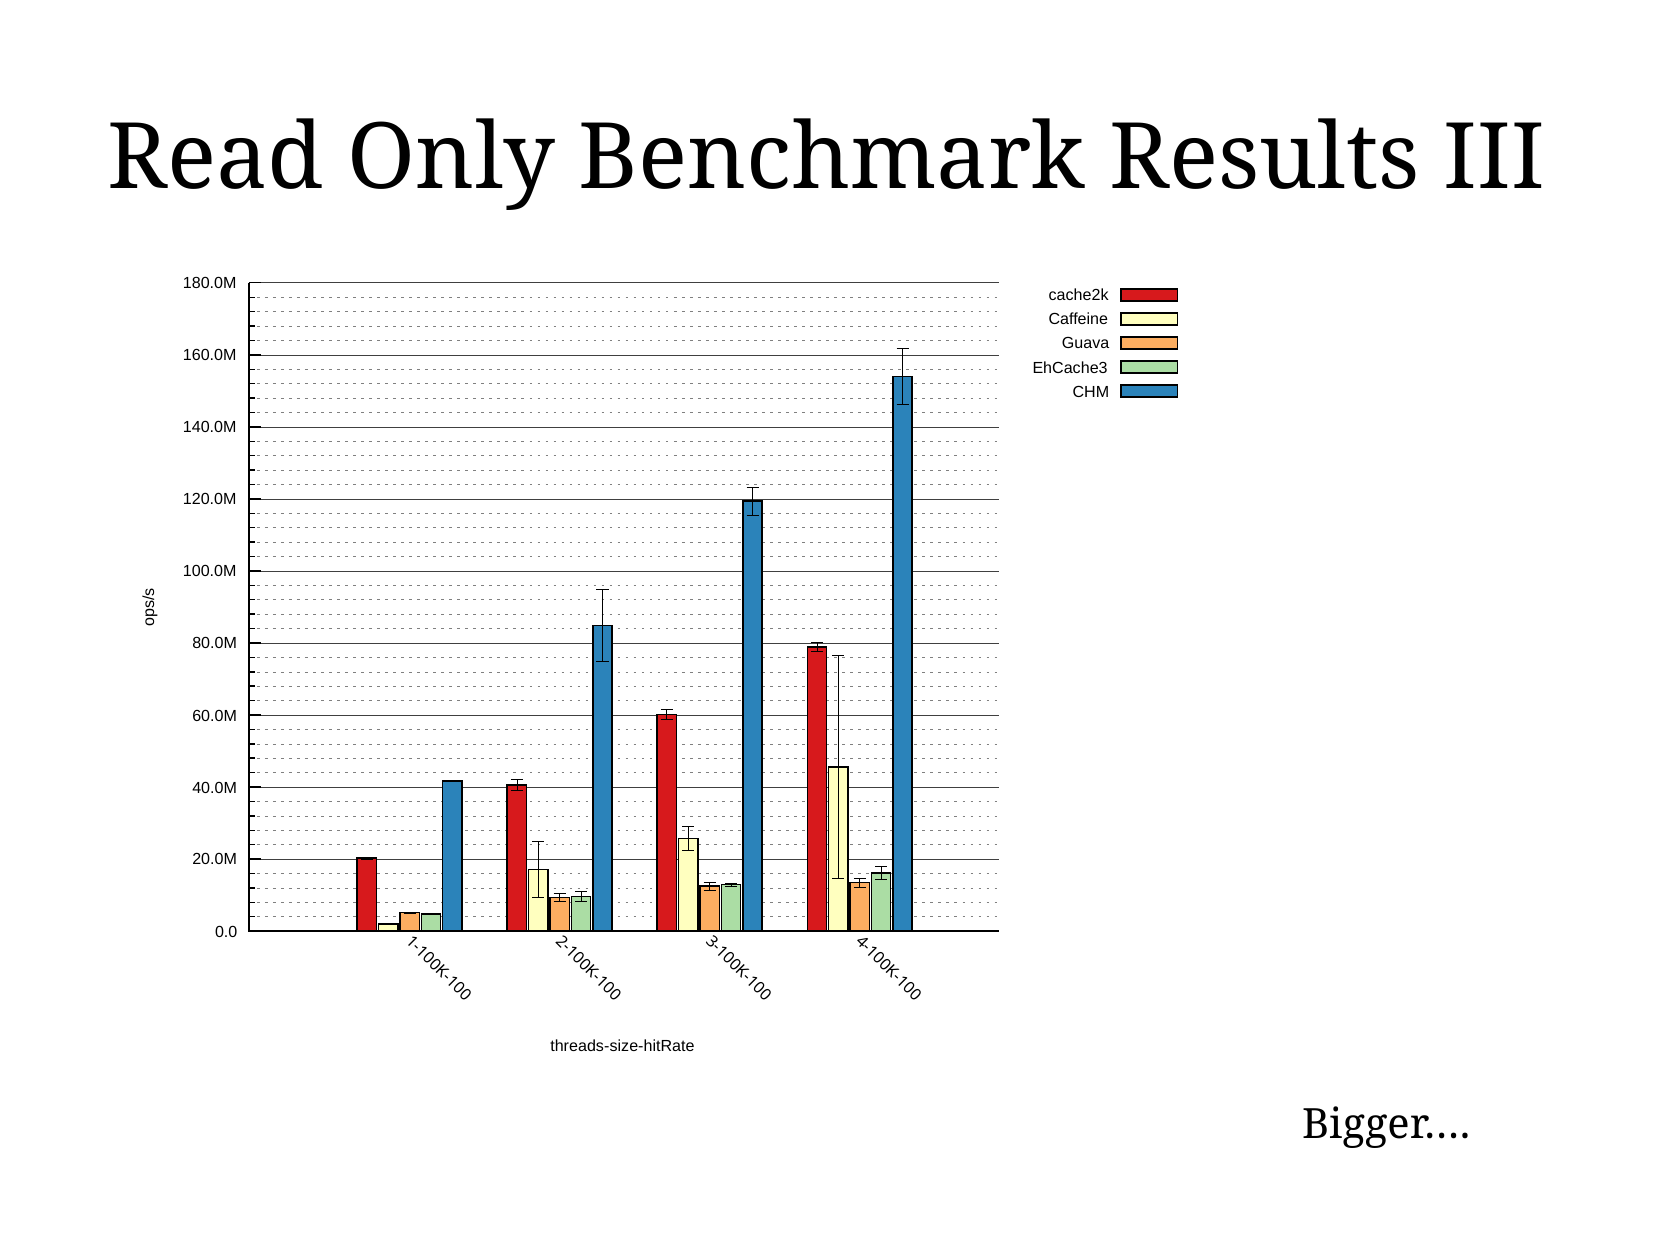

# Read Only Benchmark Results III
Bigger….